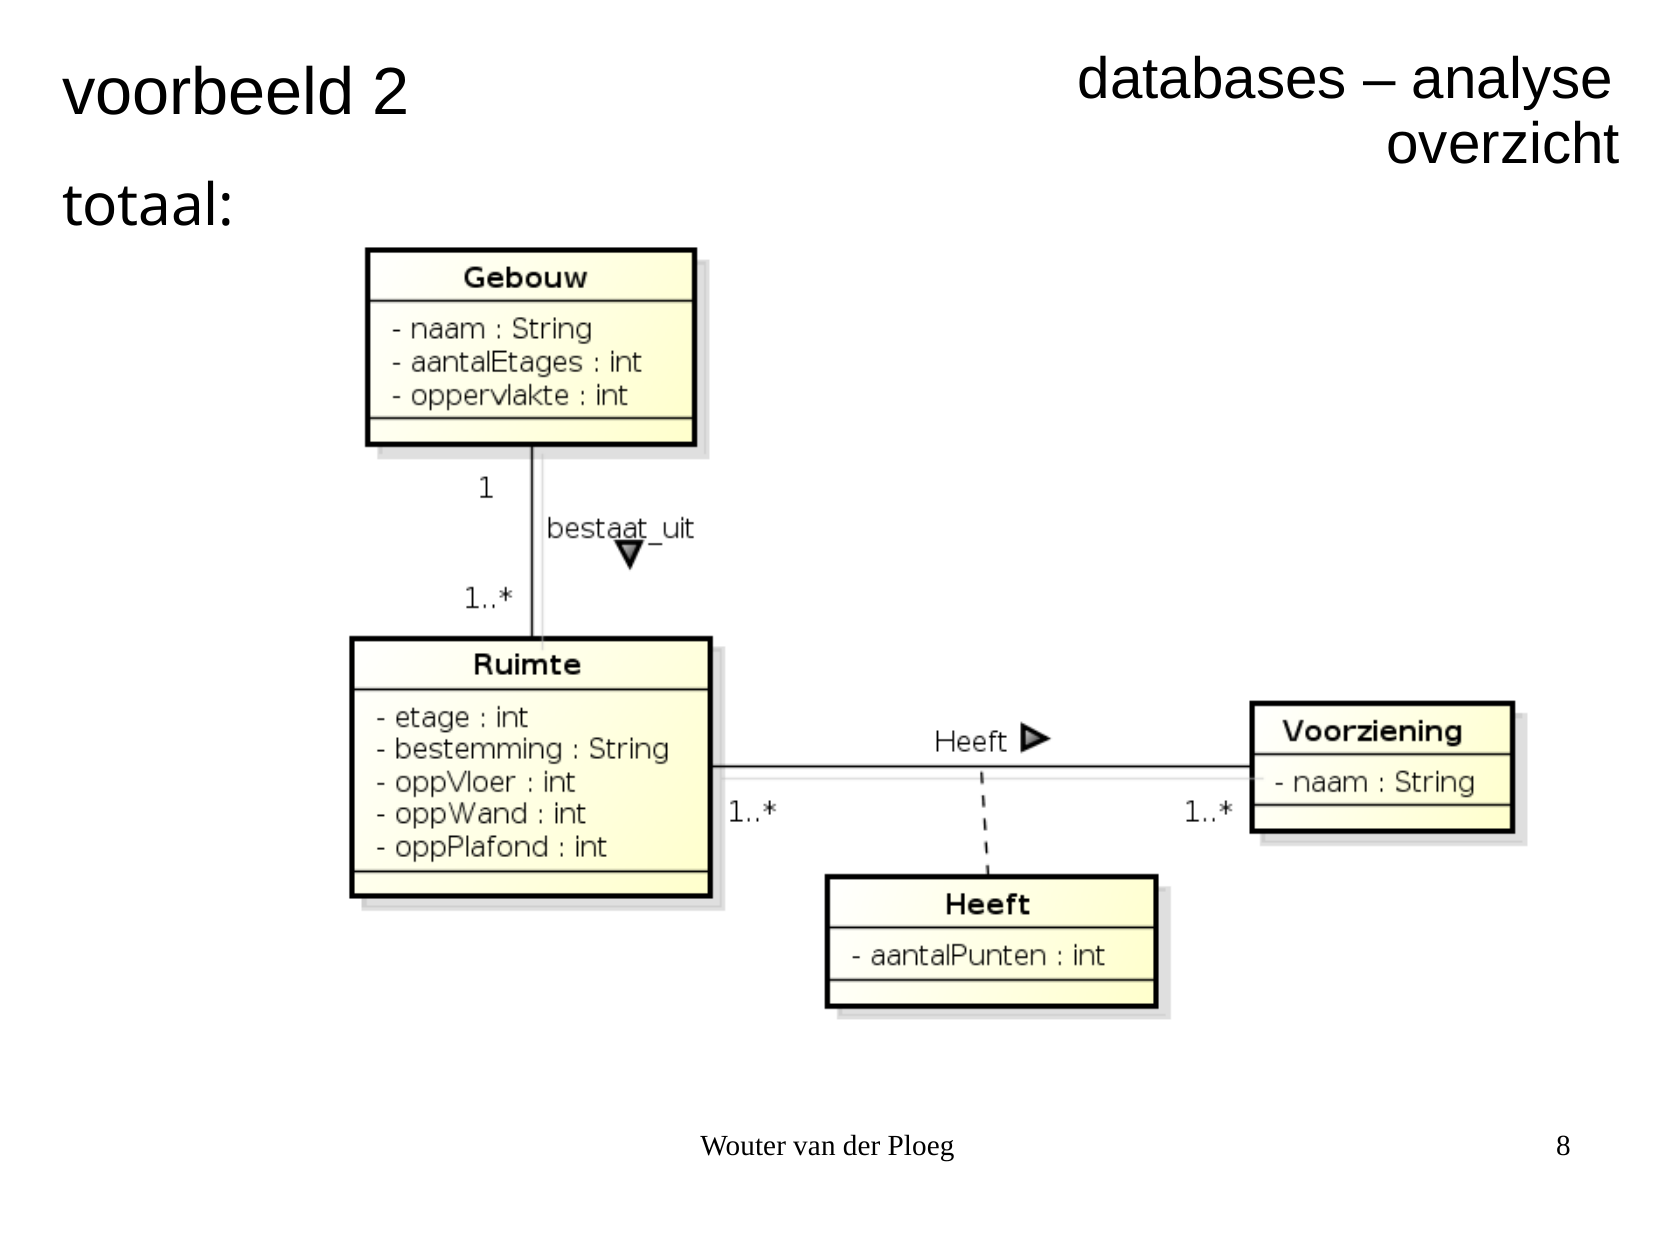

databases – analyse
 overzicht
voorbeeld 2
totaal:
Wouter van der Ploeg
8